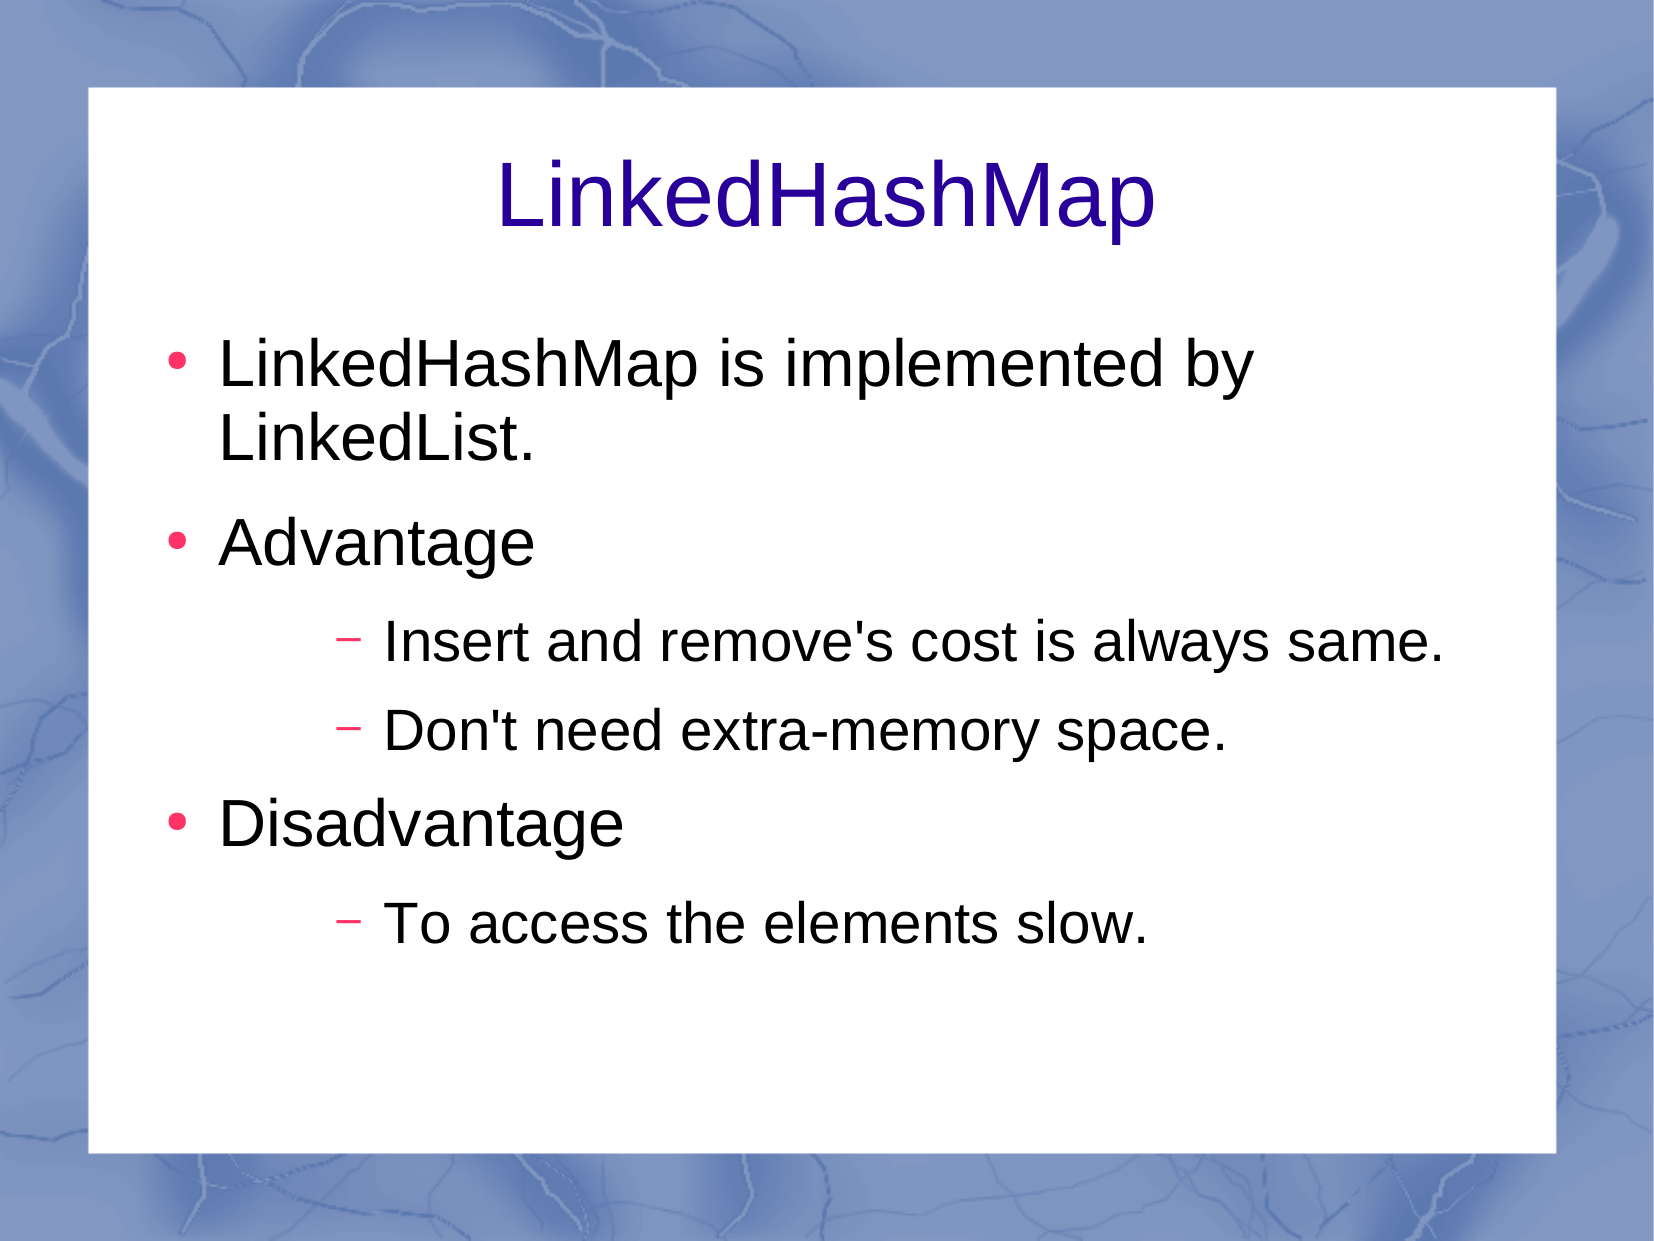

# LinkedHashMap
LinkedHashMap is implemented by LinkedList.
Advantage
Insert and remove's cost is always same.
Don't need extra-memory space.
Disadvantage
To access the elements slow.